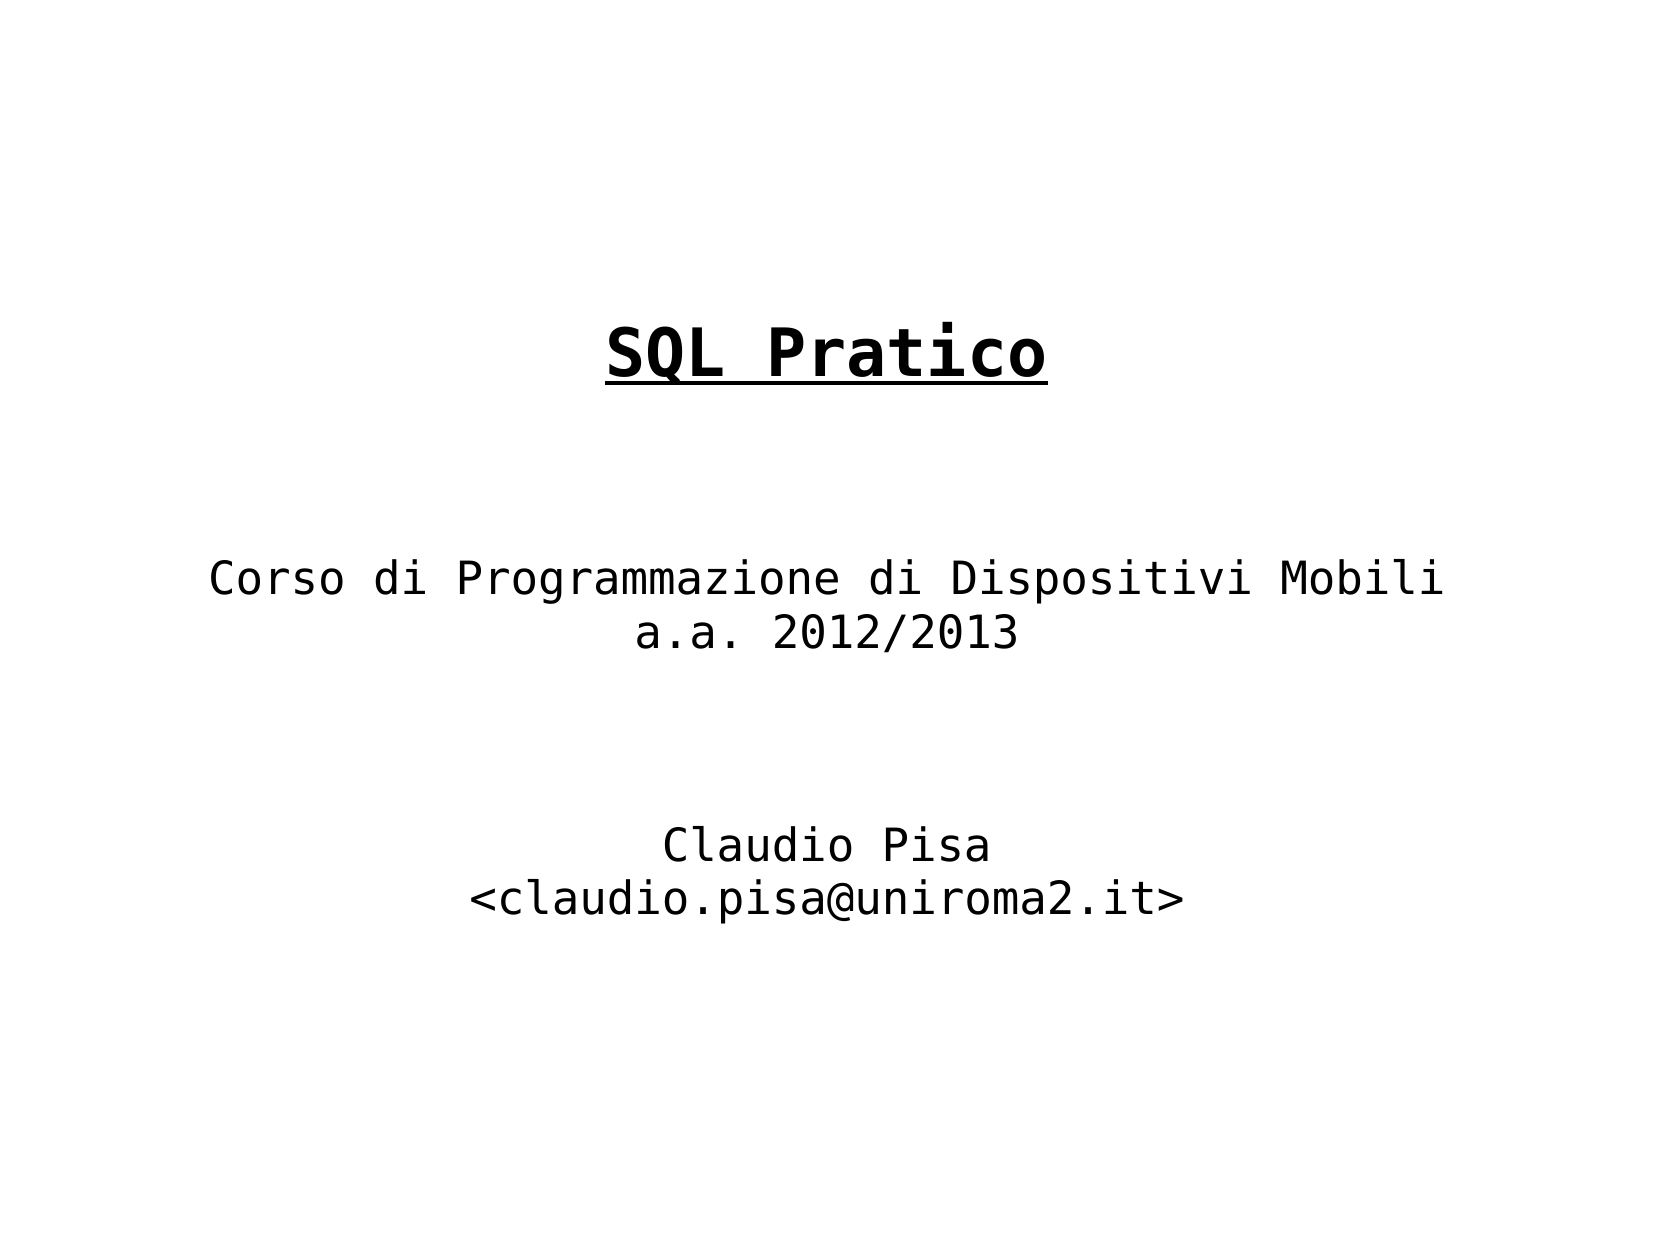

# SQL Pratico
Corso di Programmazione di Dispositivi Mobili
a.a. 2012/2013
Claudio Pisa
<claudio.pisa@uniroma2.it>